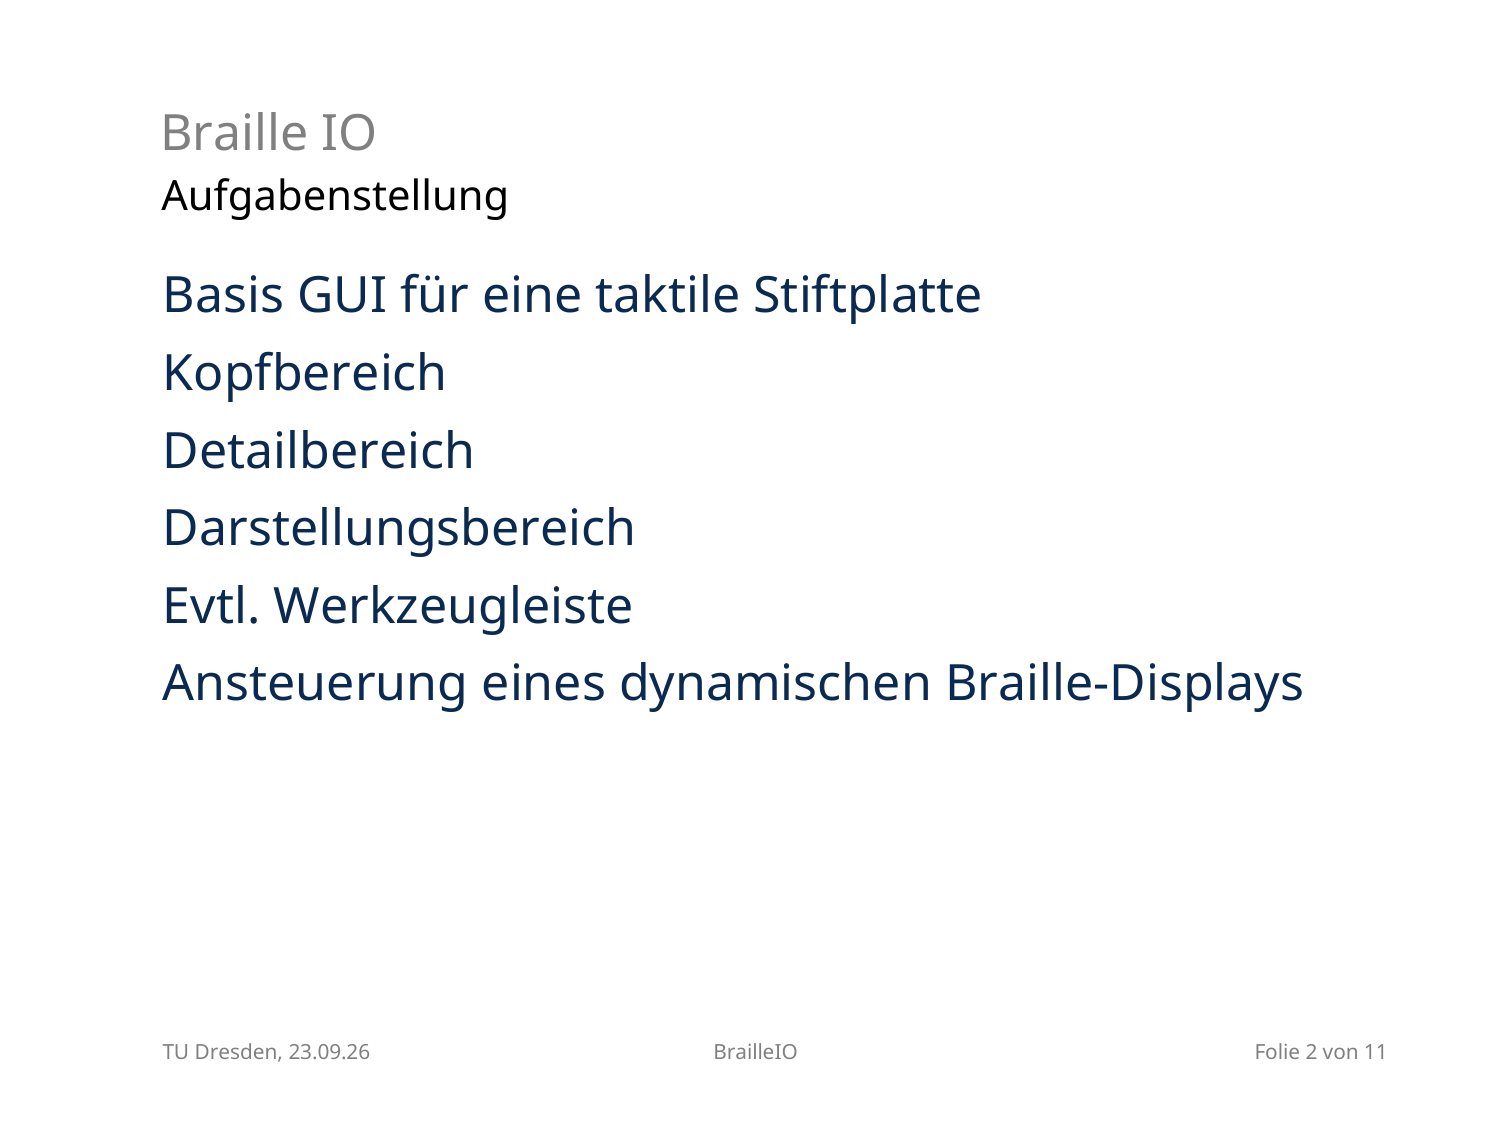

# Braille IO
Aufgabenstellung
Basis GUI für eine taktile Stiftplatte
Kopfbereich
Detailbereich
Darstellungsbereich
Evtl. Werkzeugleiste
Ansteuerung eines dynamischen Braille-Displays
2